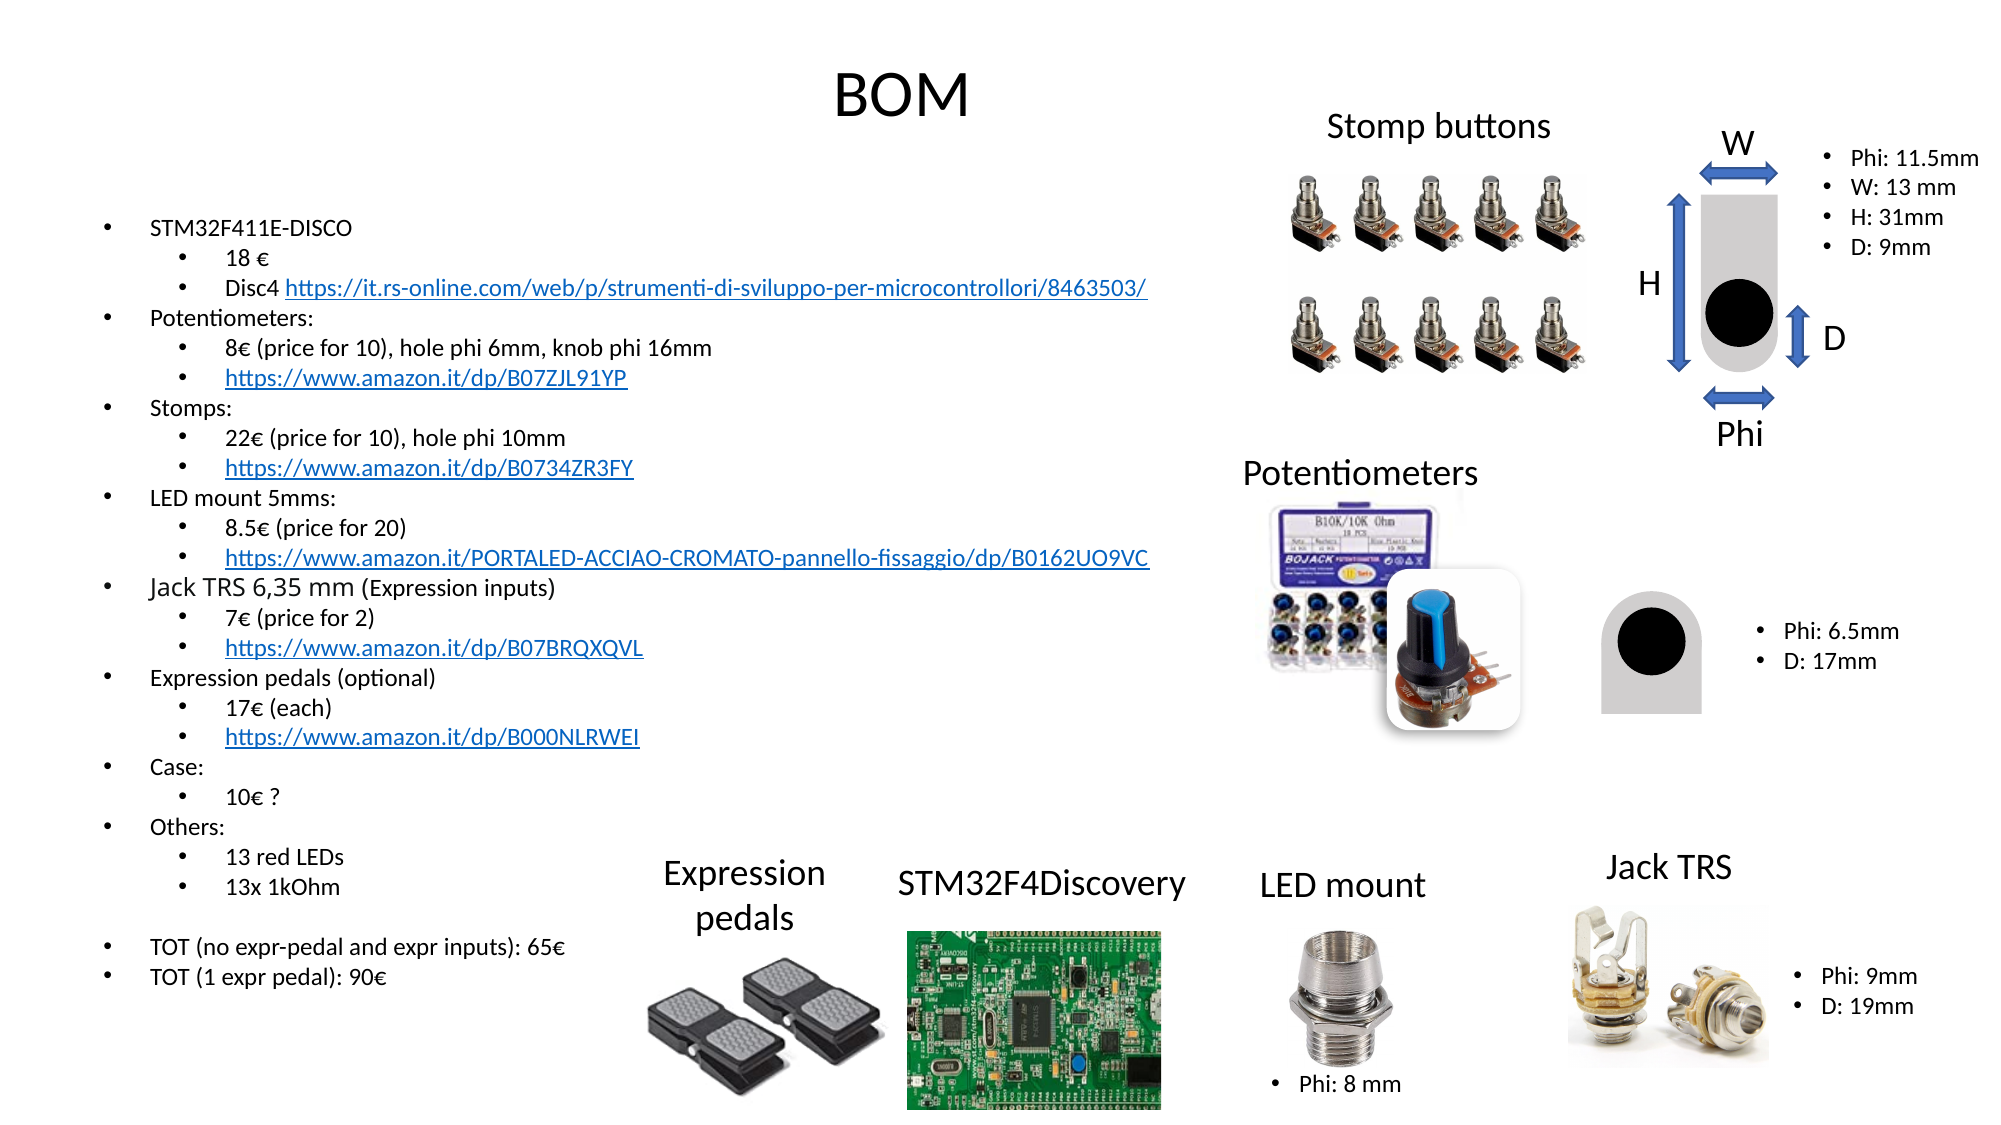

BOM
Stomp buttons
W
Phi: 11.5mm
W: 13 mm
H: 31mm
D: 9mm
STM32F411E-DISCO
18 €
Disc4 https://it.rs-online.com/web/p/strumenti-di-sviluppo-per-microcontrollori/8463503/
Potentiometers:
8€ (price for 10), hole phi 6mm, knob phi 16mm
https://www.amazon.it/dp/B07ZJL91YP
Stomps:
22€ (price for 10), hole phi 10mm
https://www.amazon.it/dp/B0734ZR3FY
LED mount 5mms:
8.5€ (price for 20)
https://www.amazon.it/PORTALED-ACCIAO-CROMATO-pannello-fissaggio/dp/B0162UO9VC
Jack TRS 6,35 mm (Expression inputs)
7€ (price for 2)
https://www.amazon.it/dp/B07BRQXQVL
Expression pedals (optional)
17€ (each)
https://www.amazon.it/dp/B000NLRWEI
Case:
10€ ?
Others:
13 red LEDs
13x 1kOhm
TOT (no expr-pedal and expr inputs): 65€
TOT (1 expr pedal): 90€
H
D
Phi
Potentiometers
Phi: 6.5mm
D: 17mm
Jack TRS
Expression
pedals
STM32F4Discovery
LED mount
Phi: 9mm
D: 19mm
Phi: 8 mm